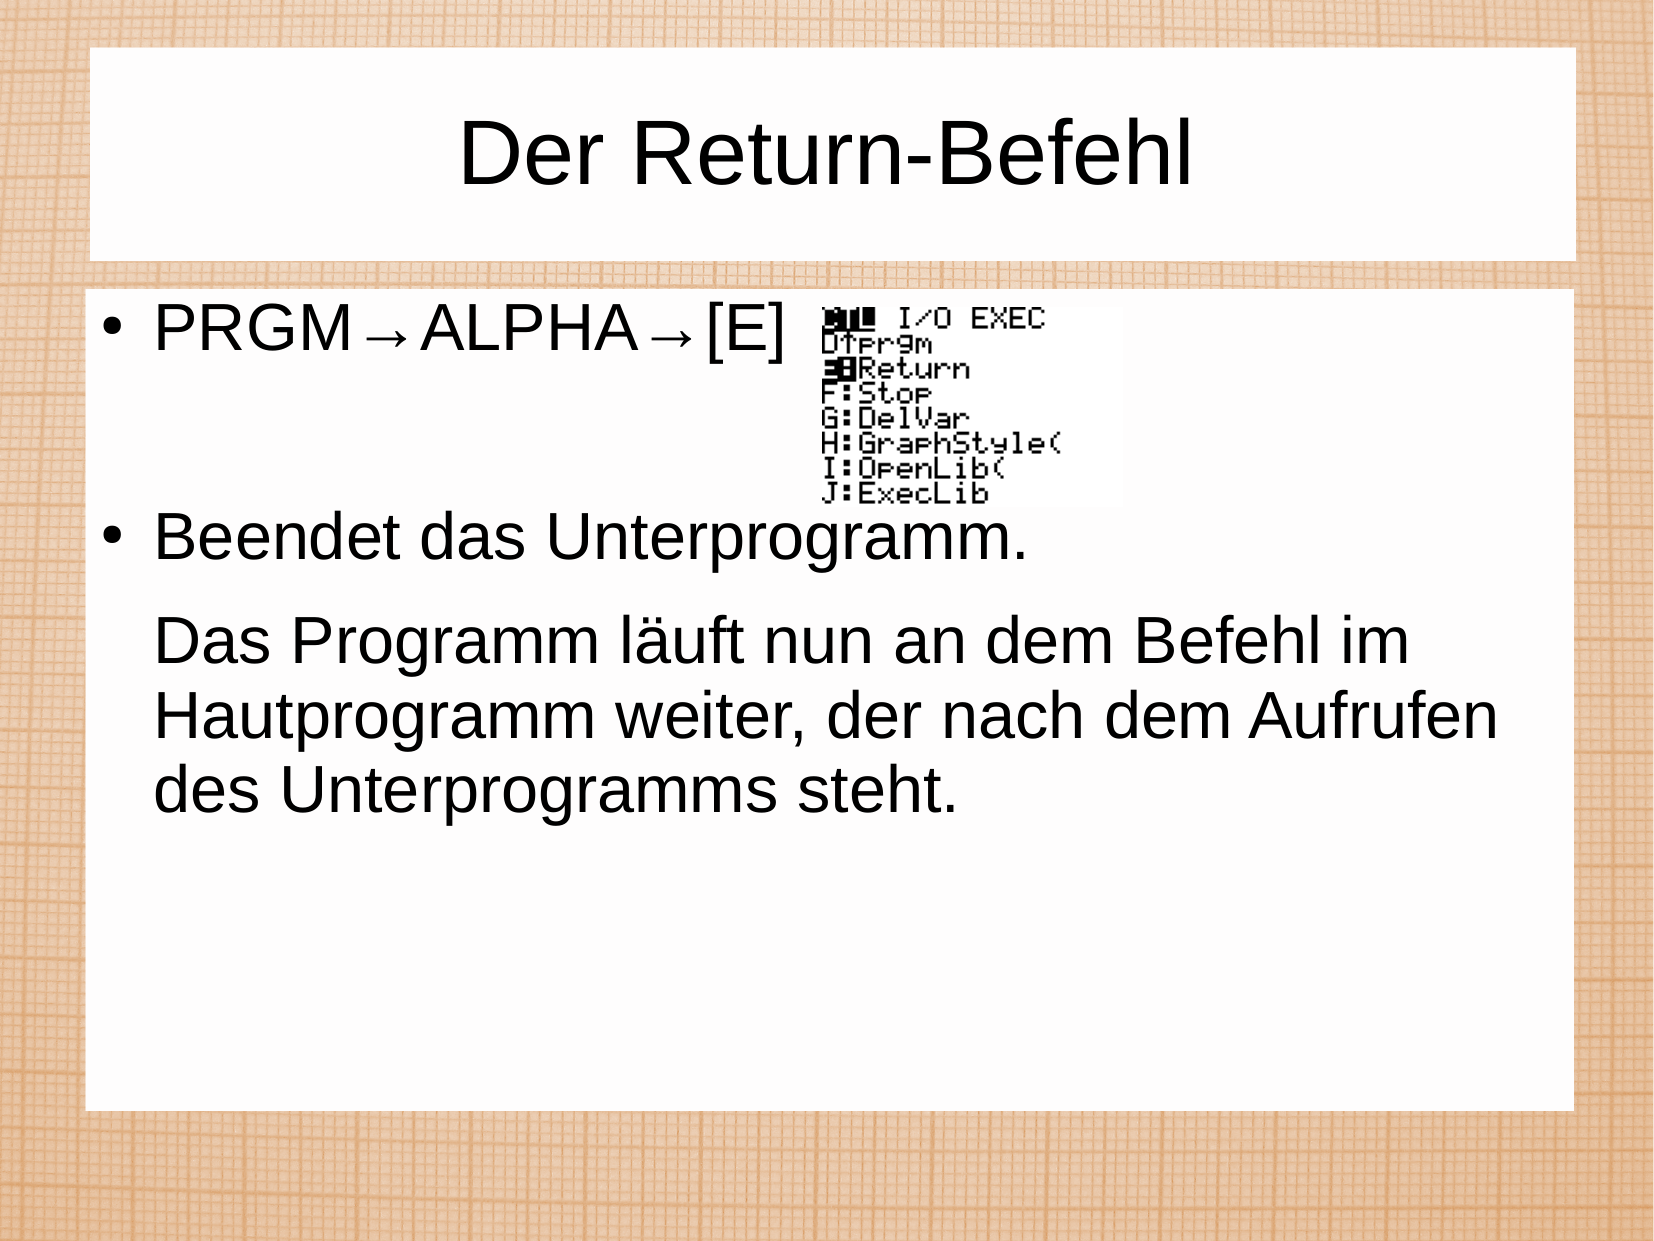

# Der Return-Befehl
PRGM→ALPHA→[E]
Beendet das Unterprogramm.
Das Programm läuft nun an dem Befehl im Hautprogramm weiter, der nach dem Aufrufen des Unterprogramms steht.